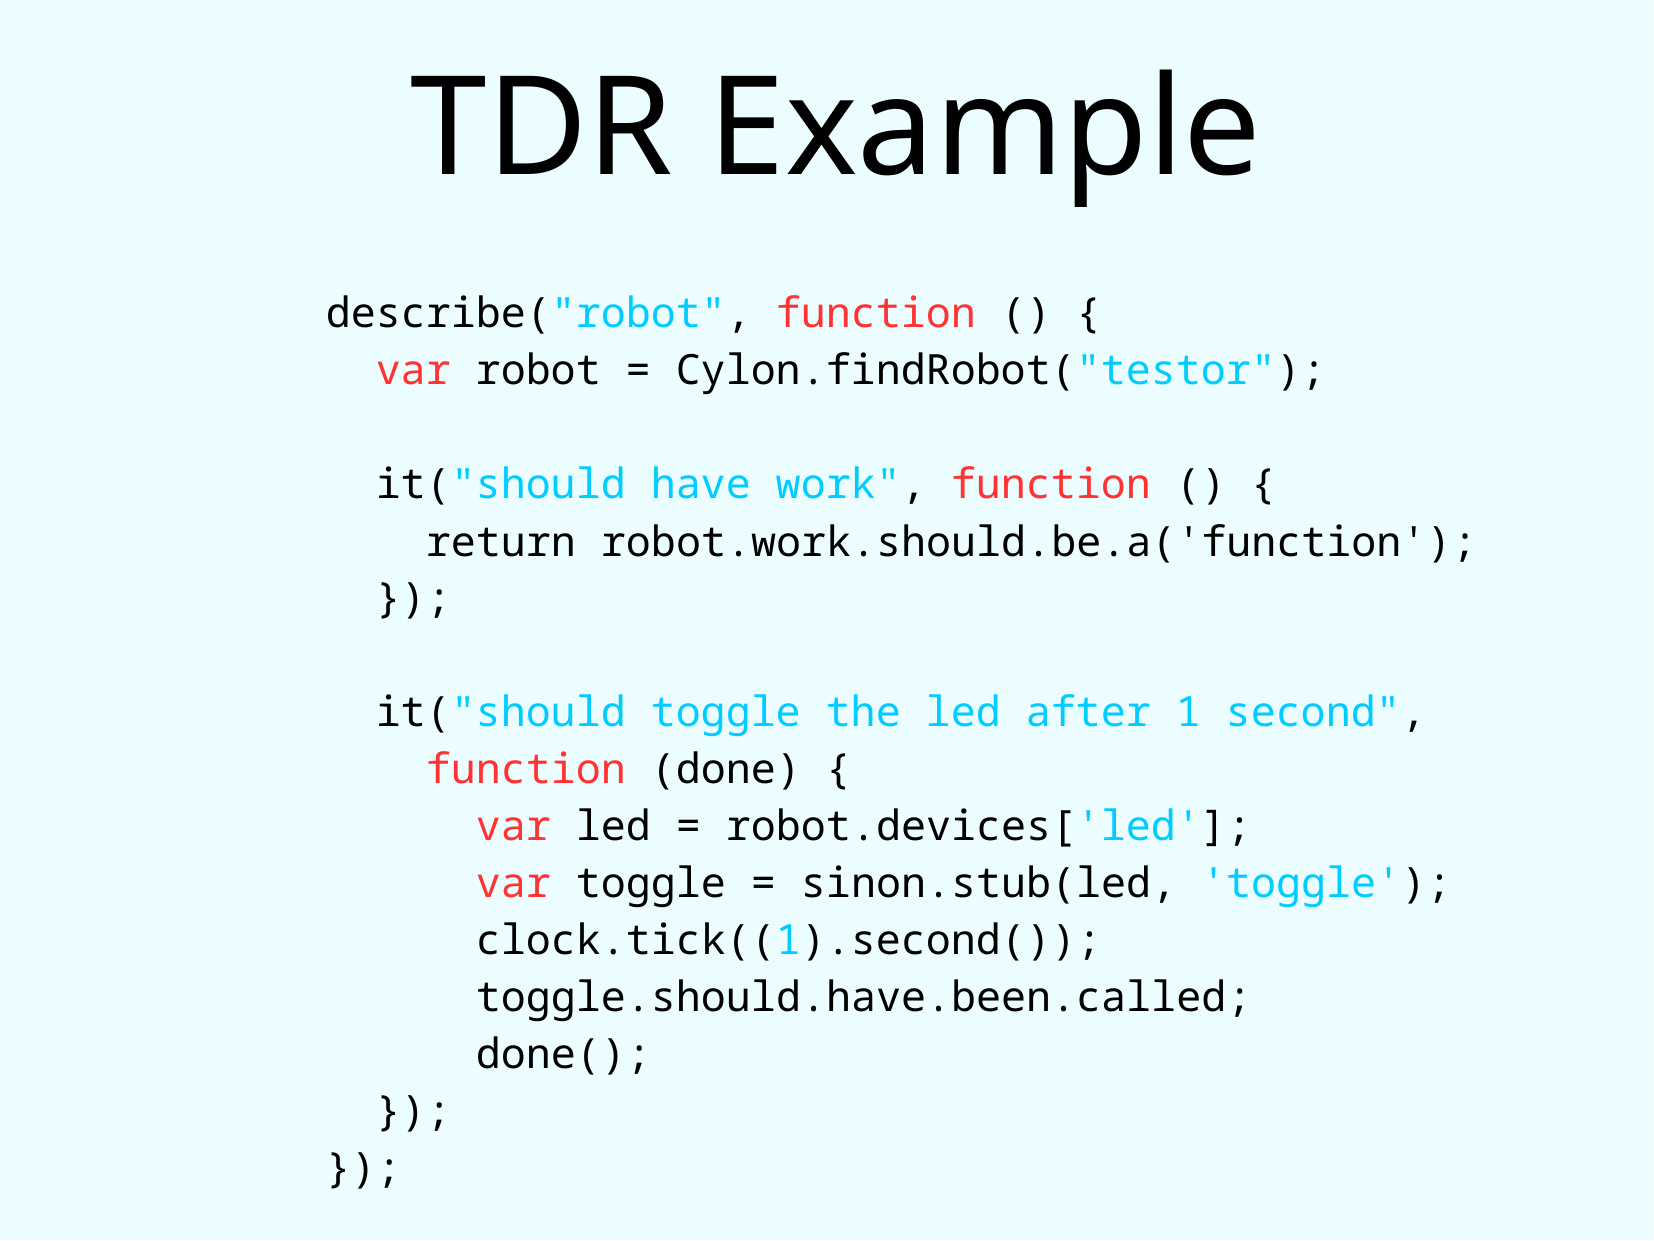

TDR Example
 describe("robot", function () {
 var robot = Cylon.findRobot("testor");
 it("should have work", function () {
 return robot.work.should.be.a('function');
 });
 it("should toggle the led after 1 second",
 function (done) {
 var led = robot.devices['led'];
 var toggle = sinon.stub(led, 'toggle');
 clock.tick((1).second());
 toggle.should.have.been.called;
 done();
 });
 });